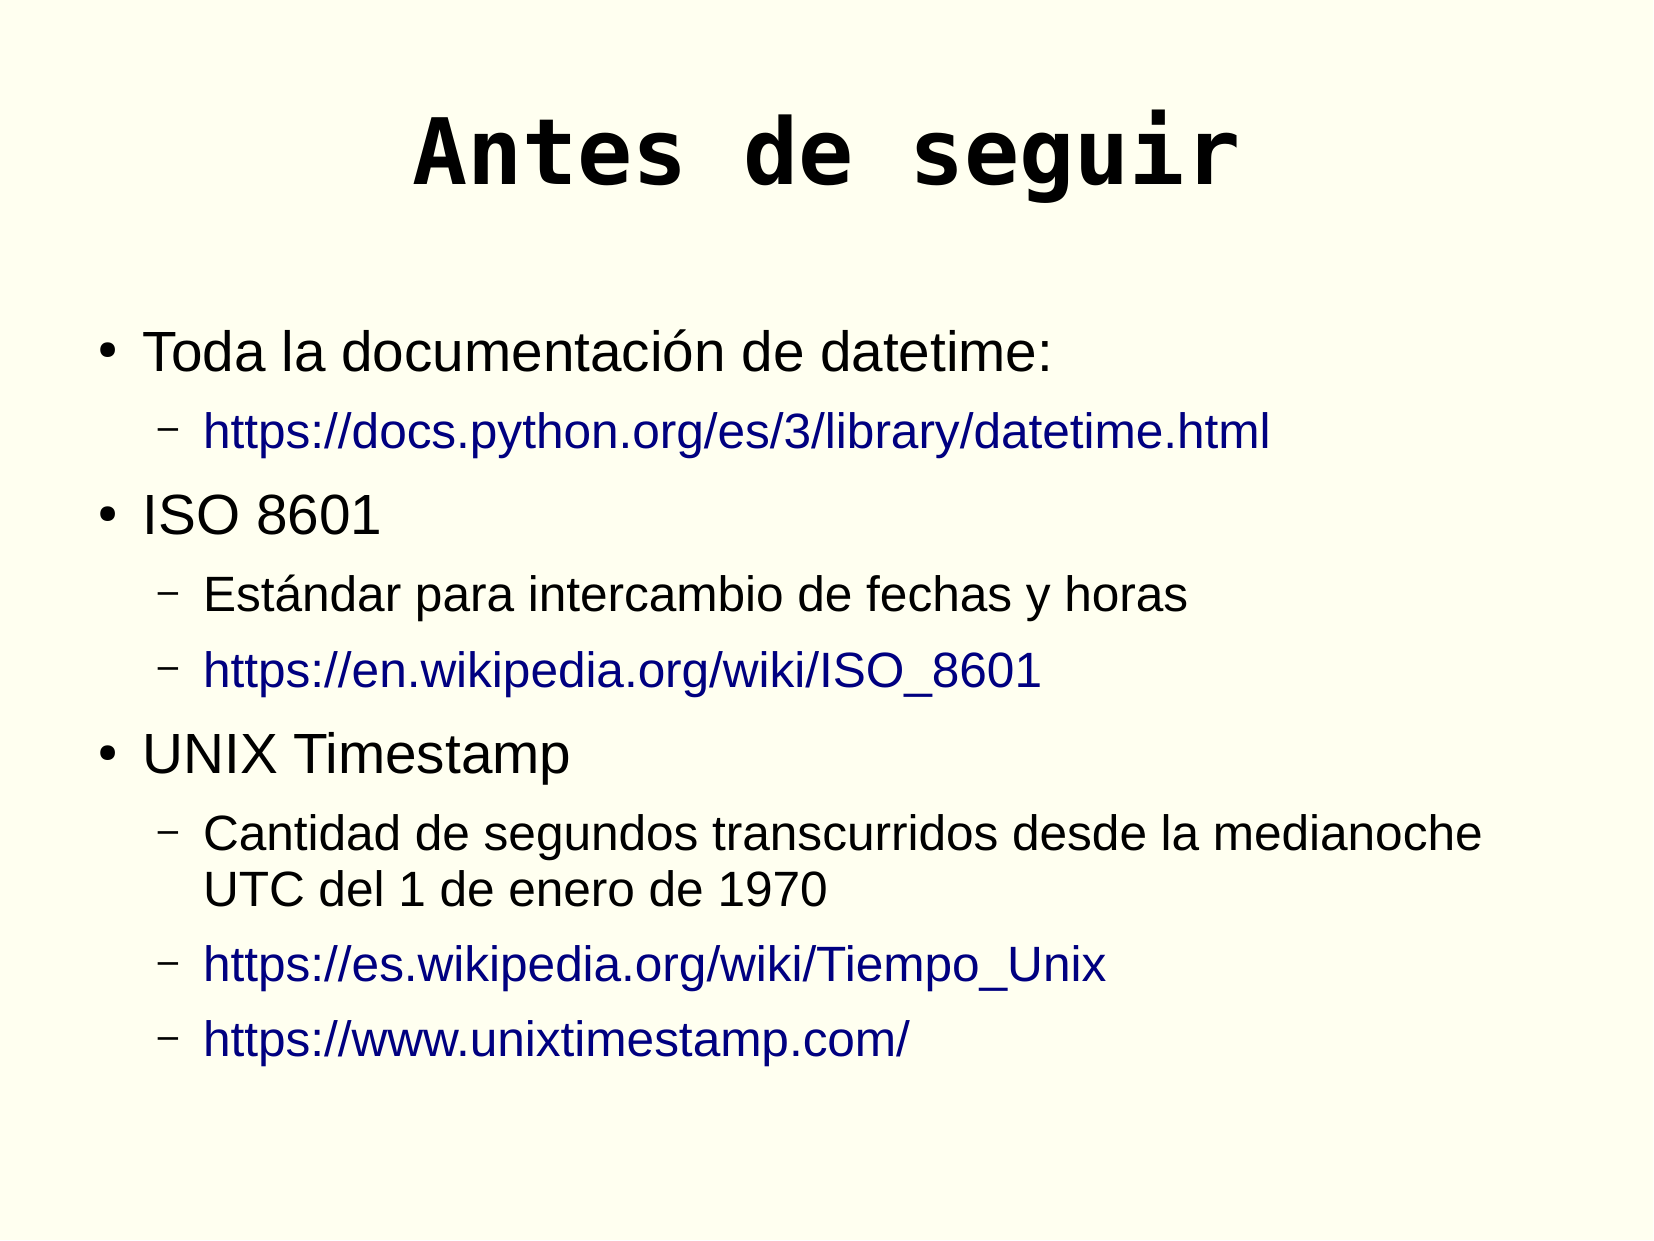

# Antes de seguir
Toda la documentación de datetime:
https://docs.python.org/es/3/library/datetime.html
ISO 8601
Estándar para intercambio de fechas y horas
https://en.wikipedia.org/wiki/ISO_8601
UNIX Timestamp
Cantidad de segundos transcurridos desde la medianoche UTC del 1 de enero de 1970
https://es.wikipedia.org/wiki/Tiempo_Unix
https://www.unixtimestamp.com/